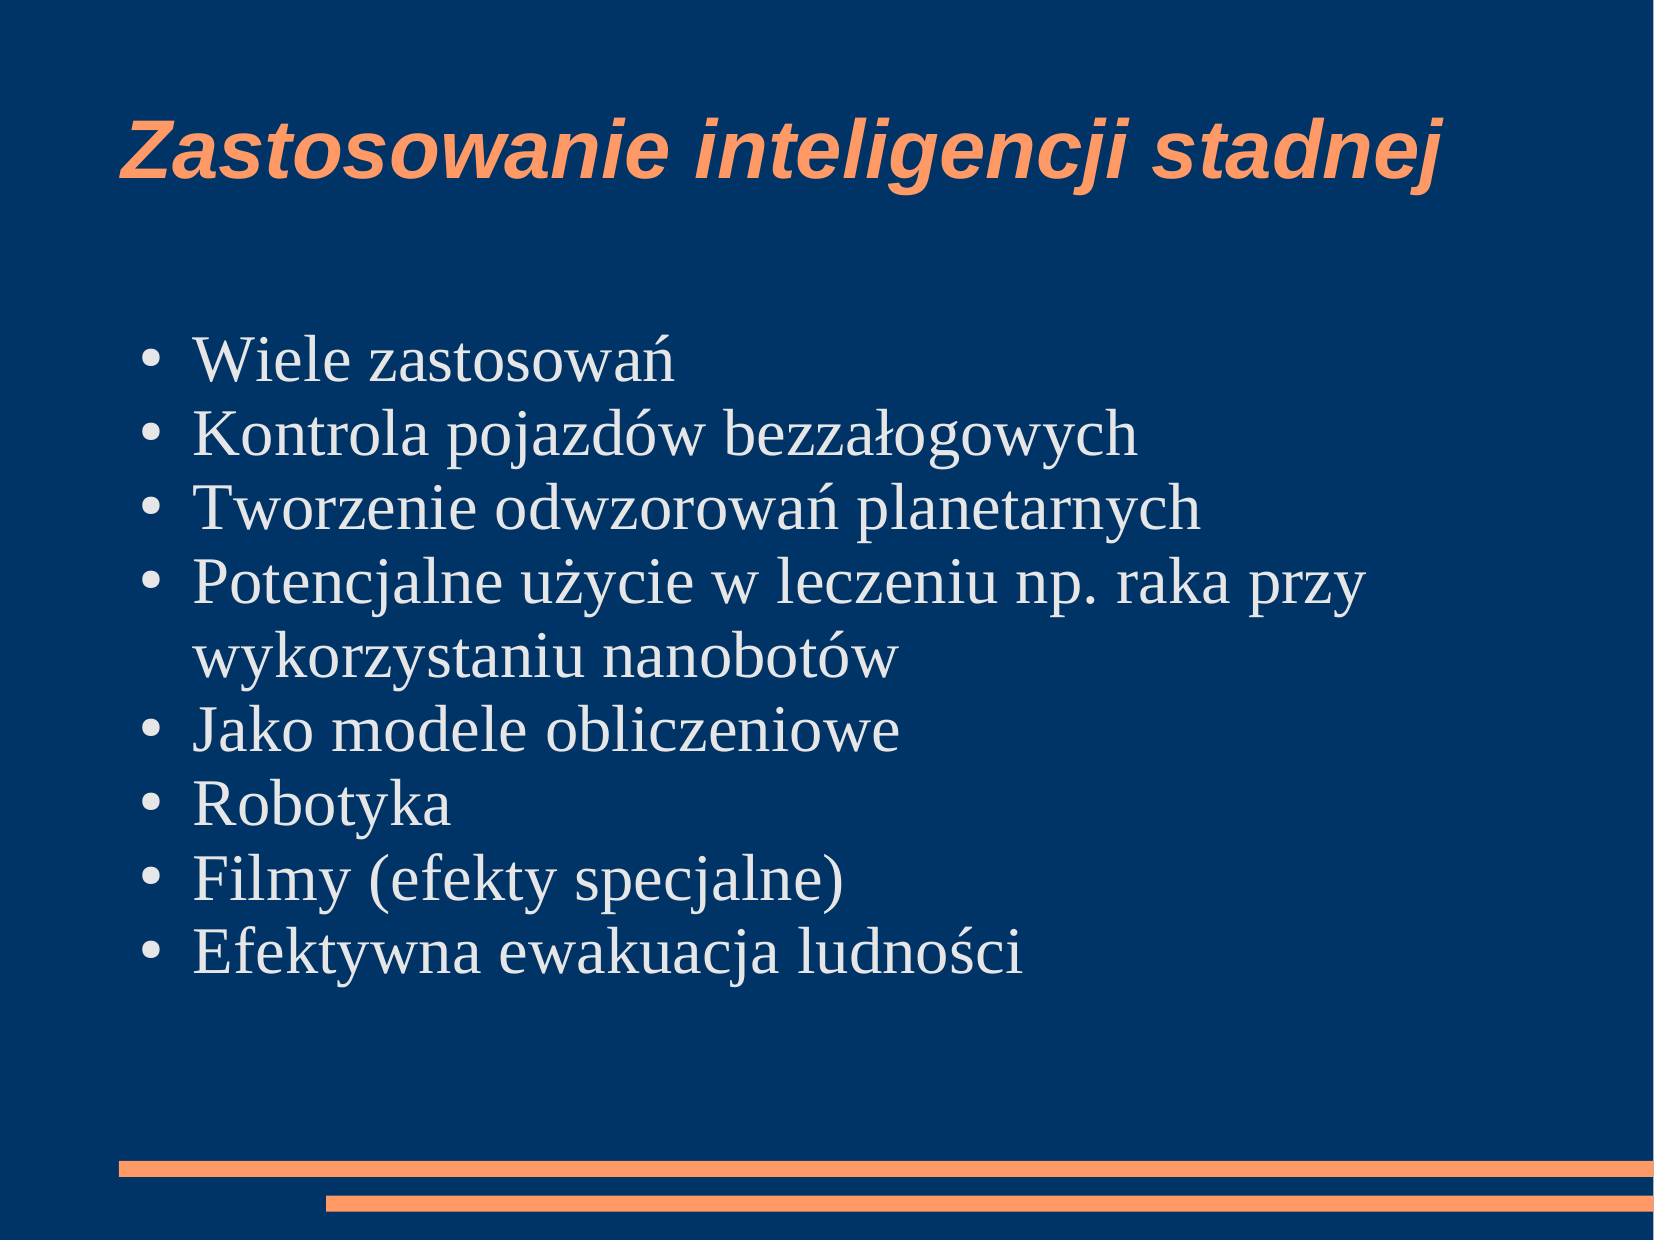

# Zastosowanie inteligencji stadnej
Wiele zastosowań
Kontrola pojazdów bezzałogowych
Tworzenie odwzorowań planetarnych
Potencjalne użycie w leczeniu np. raka przy wykorzystaniu nanobotów
Jako modele obliczeniowe
Robotyka
Filmy (efekty specjalne)
Efektywna ewakuacja ludności